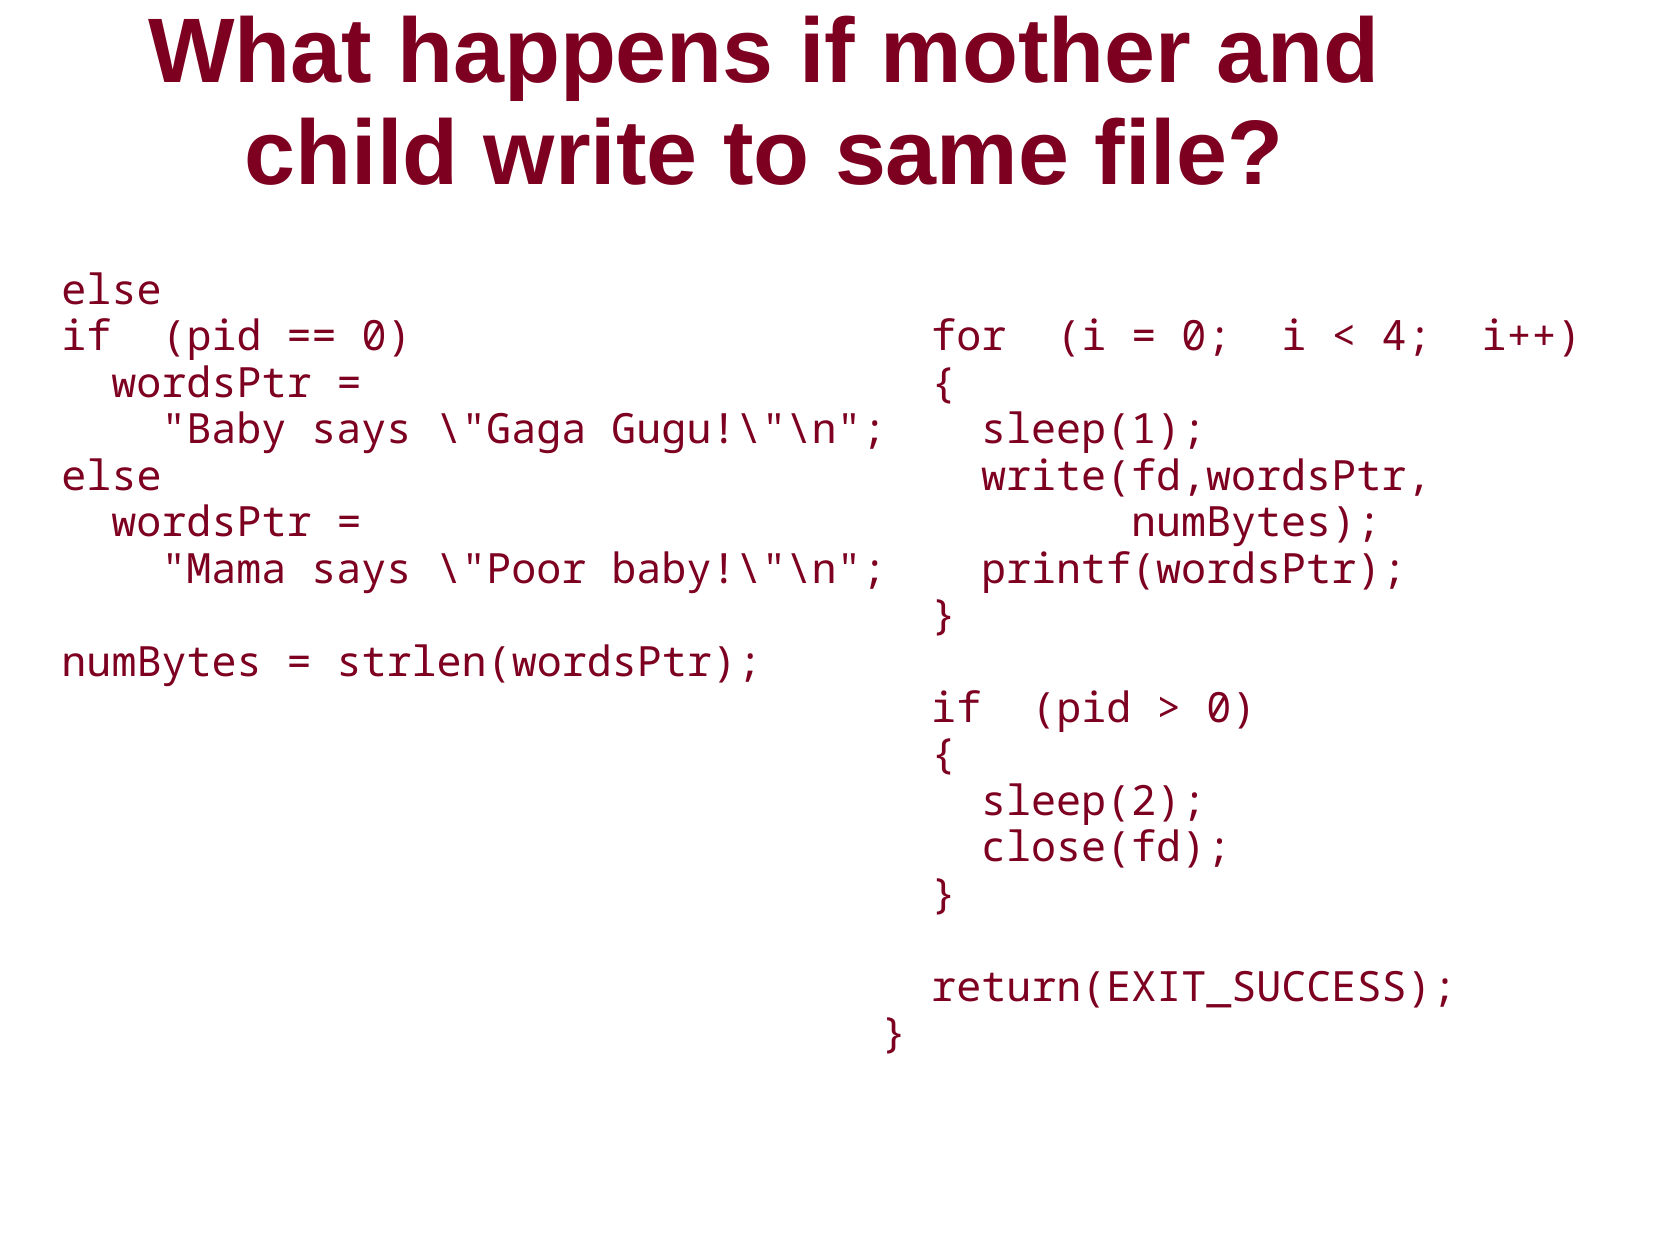

# What happens if mother and child write to same file?
 else
 if (pid == 0)
 wordsPtr =
 "Baby says \"Gaga Gugu!\"\n";
 else
 wordsPtr =
 "Mama says \"Poor baby!\"\n";
 numBytes = strlen(wordsPtr);
 for (i = 0; i < 4; i++)
 {
 sleep(1);
 write(fd,wordsPtr,
 numBytes);
 printf(wordsPtr);
 }
 if (pid > 0)
 {
 sleep(2);
 close(fd);
 }
 return(EXIT_SUCCESS);
}